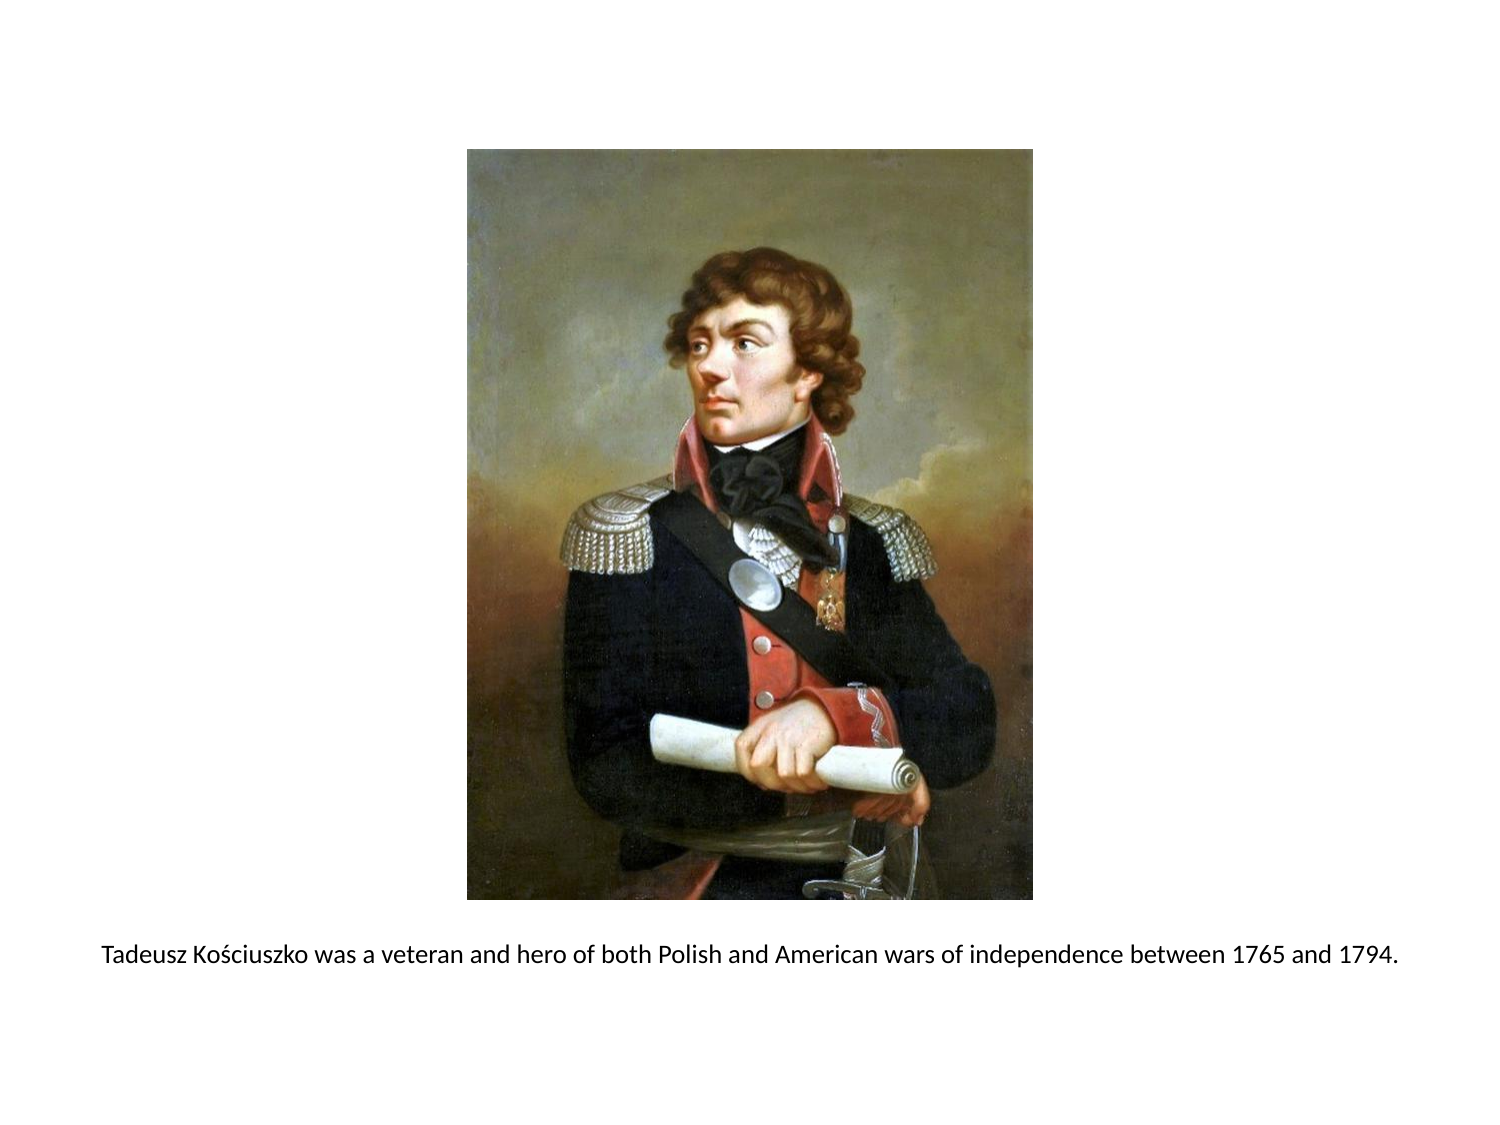

Tadeusz Kościuszko was a veteran and hero of both Polish and American wars of independence between 1765 and 1794.